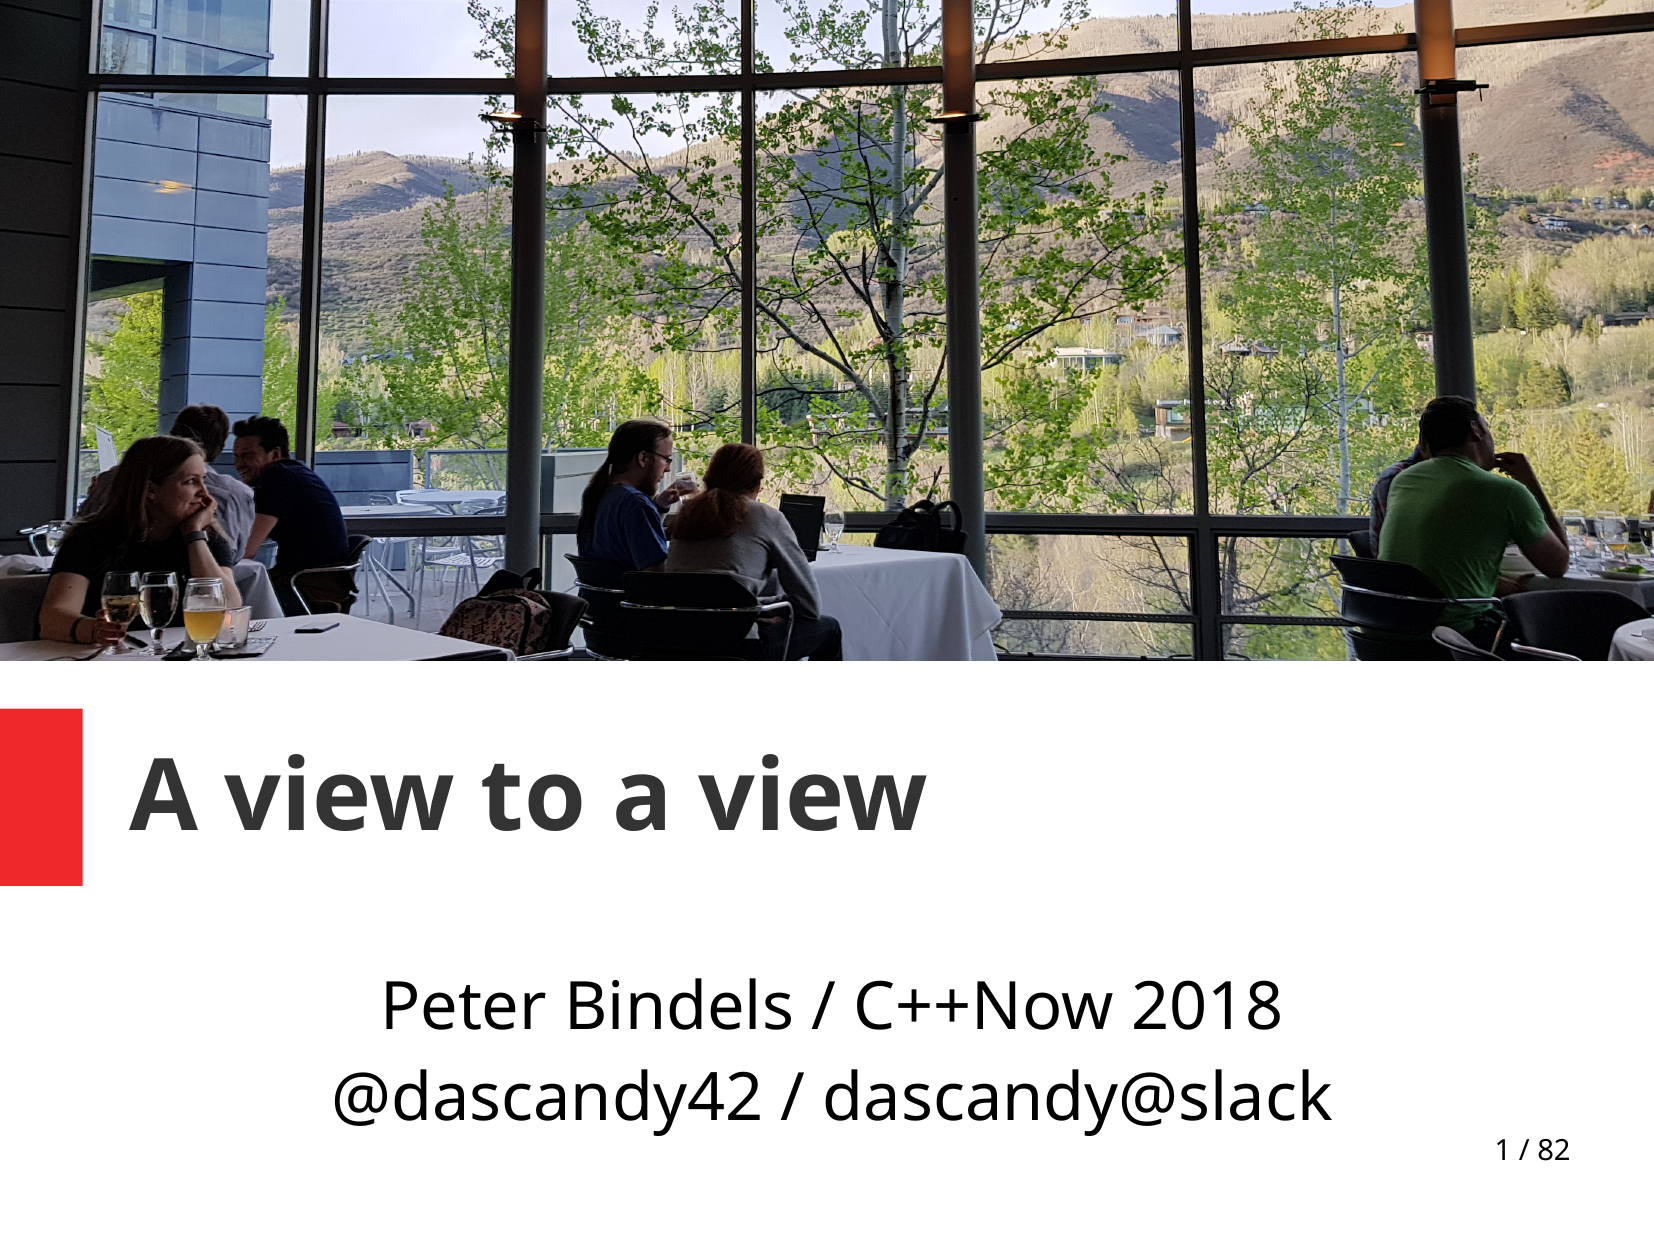

# A view to a view
Peter Bindels / C++Now 2018
@dascandy42 / dascandy@slack
1